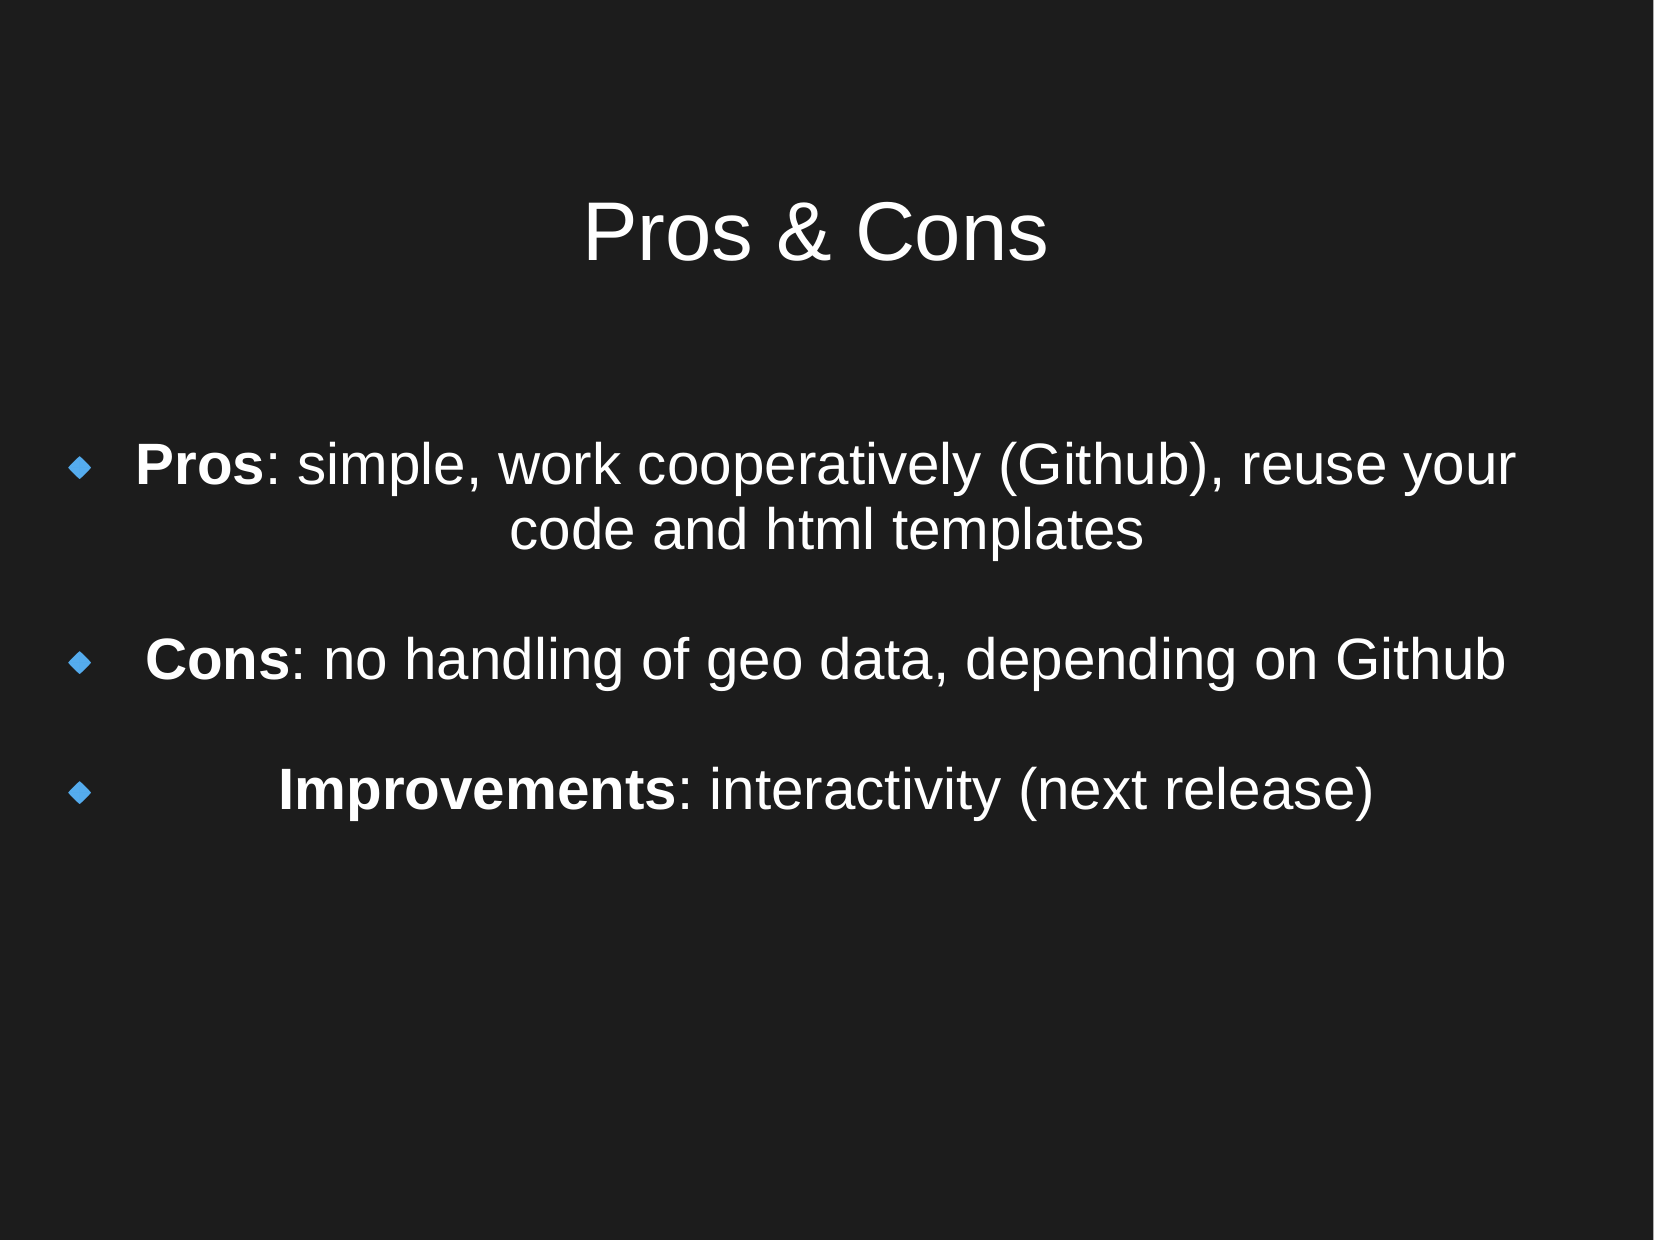

Pros & Cons
Pros: simple, work cooperatively (Github), reuse your code and html templates
Cons: no handling of geo data, depending on Github
Improvements: interactivity (next release)